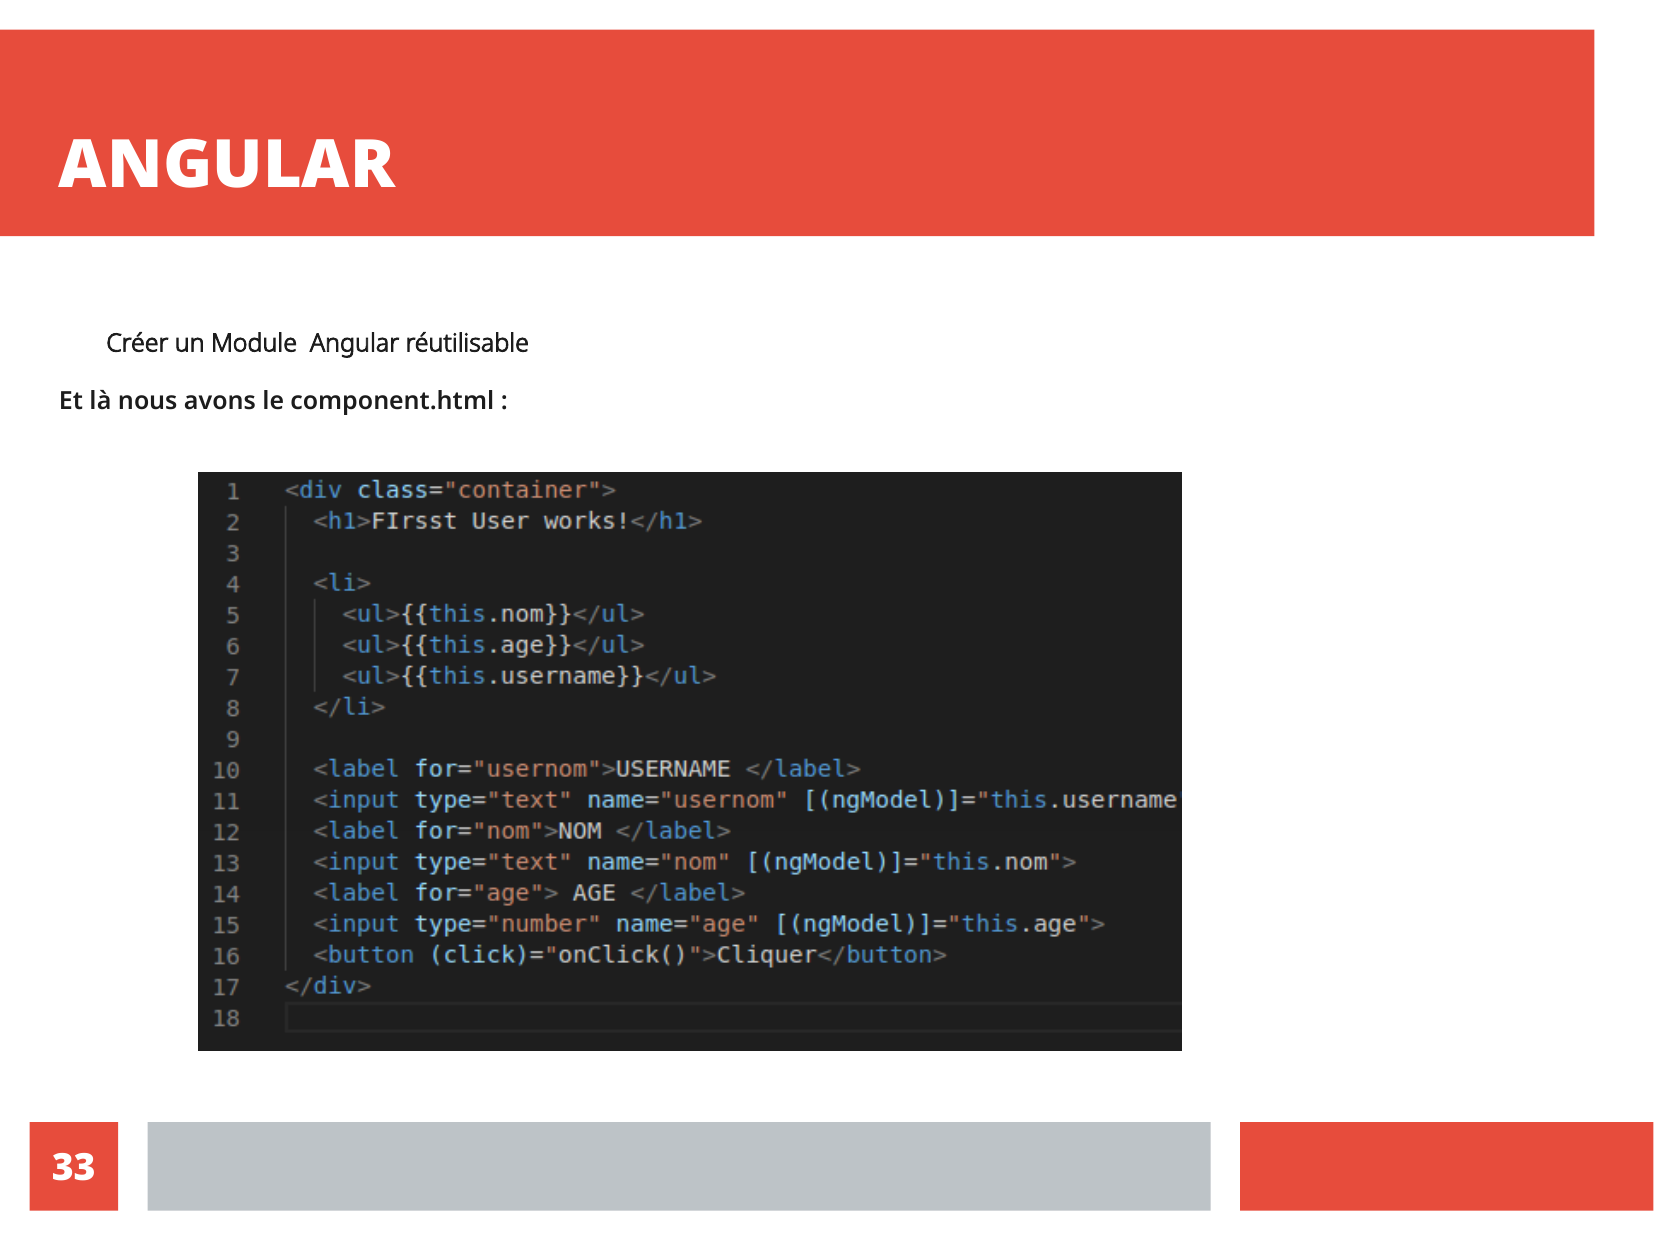

# ANGULAR
Créer un Module Angular réutilisable
Et là nous avons le component.html :
33